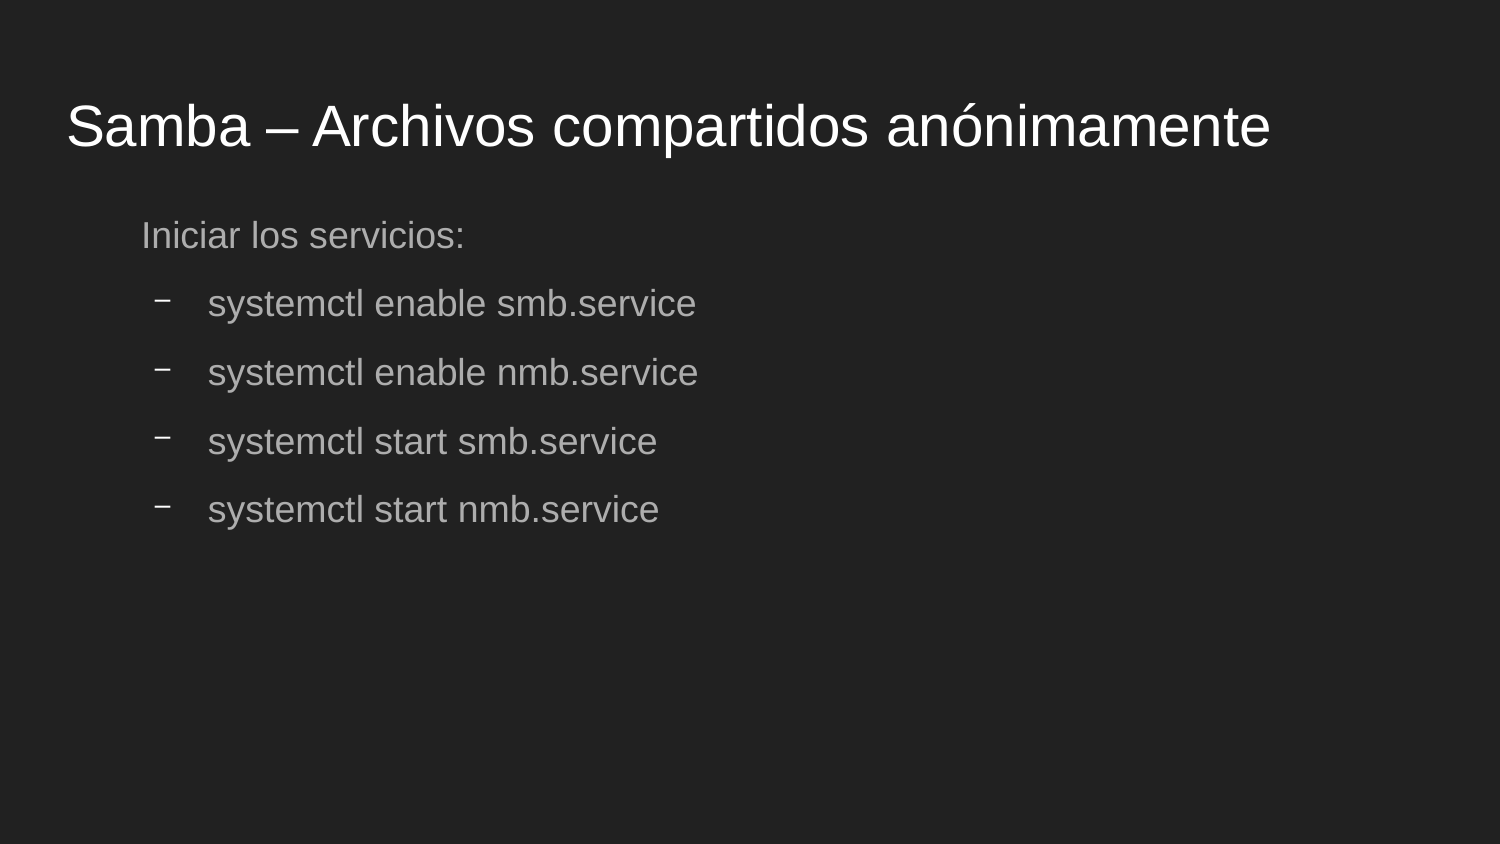

# Samba – Archivos compartidos anónimamente
Iniciar los servicios:
systemctl enable smb.service
systemctl enable nmb.service
systemctl start smb.service
systemctl start nmb.service